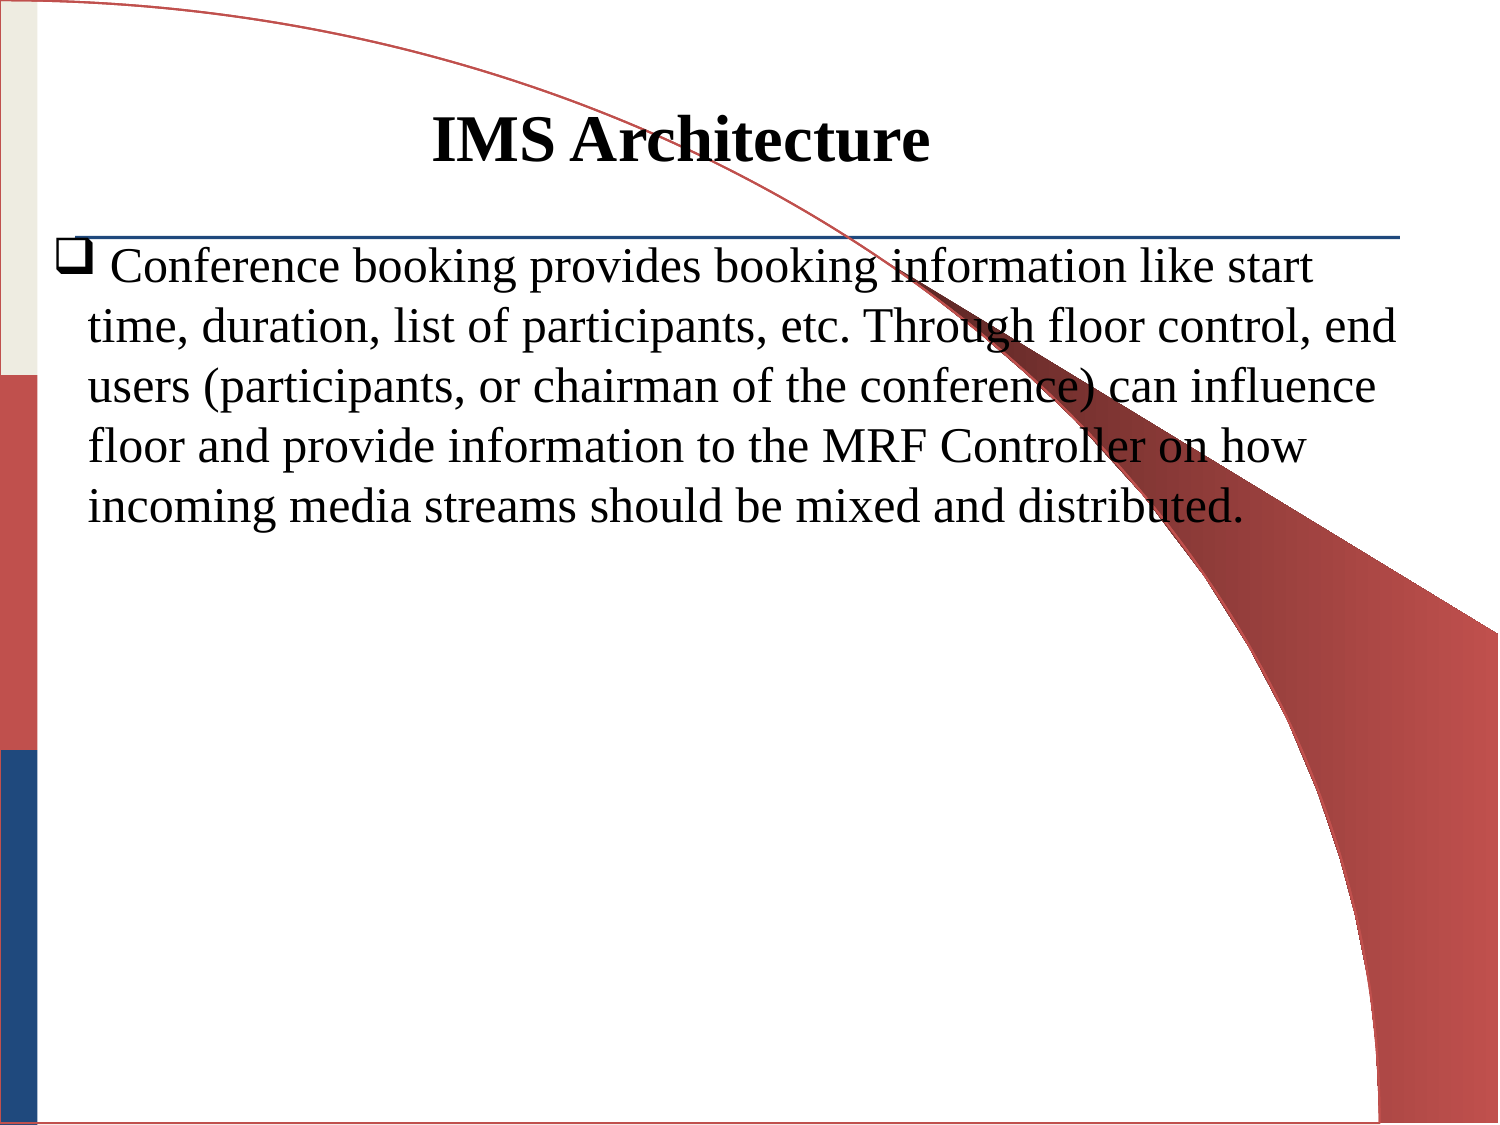

IMS Architecture
 Conference booking provides booking information like start time, duration, list of participants, etc. Through floor control, end users (participants, or chairman of the conference) can influence floor and provide information to the MRF Controller on how incoming media streams should be mixed and distributed.